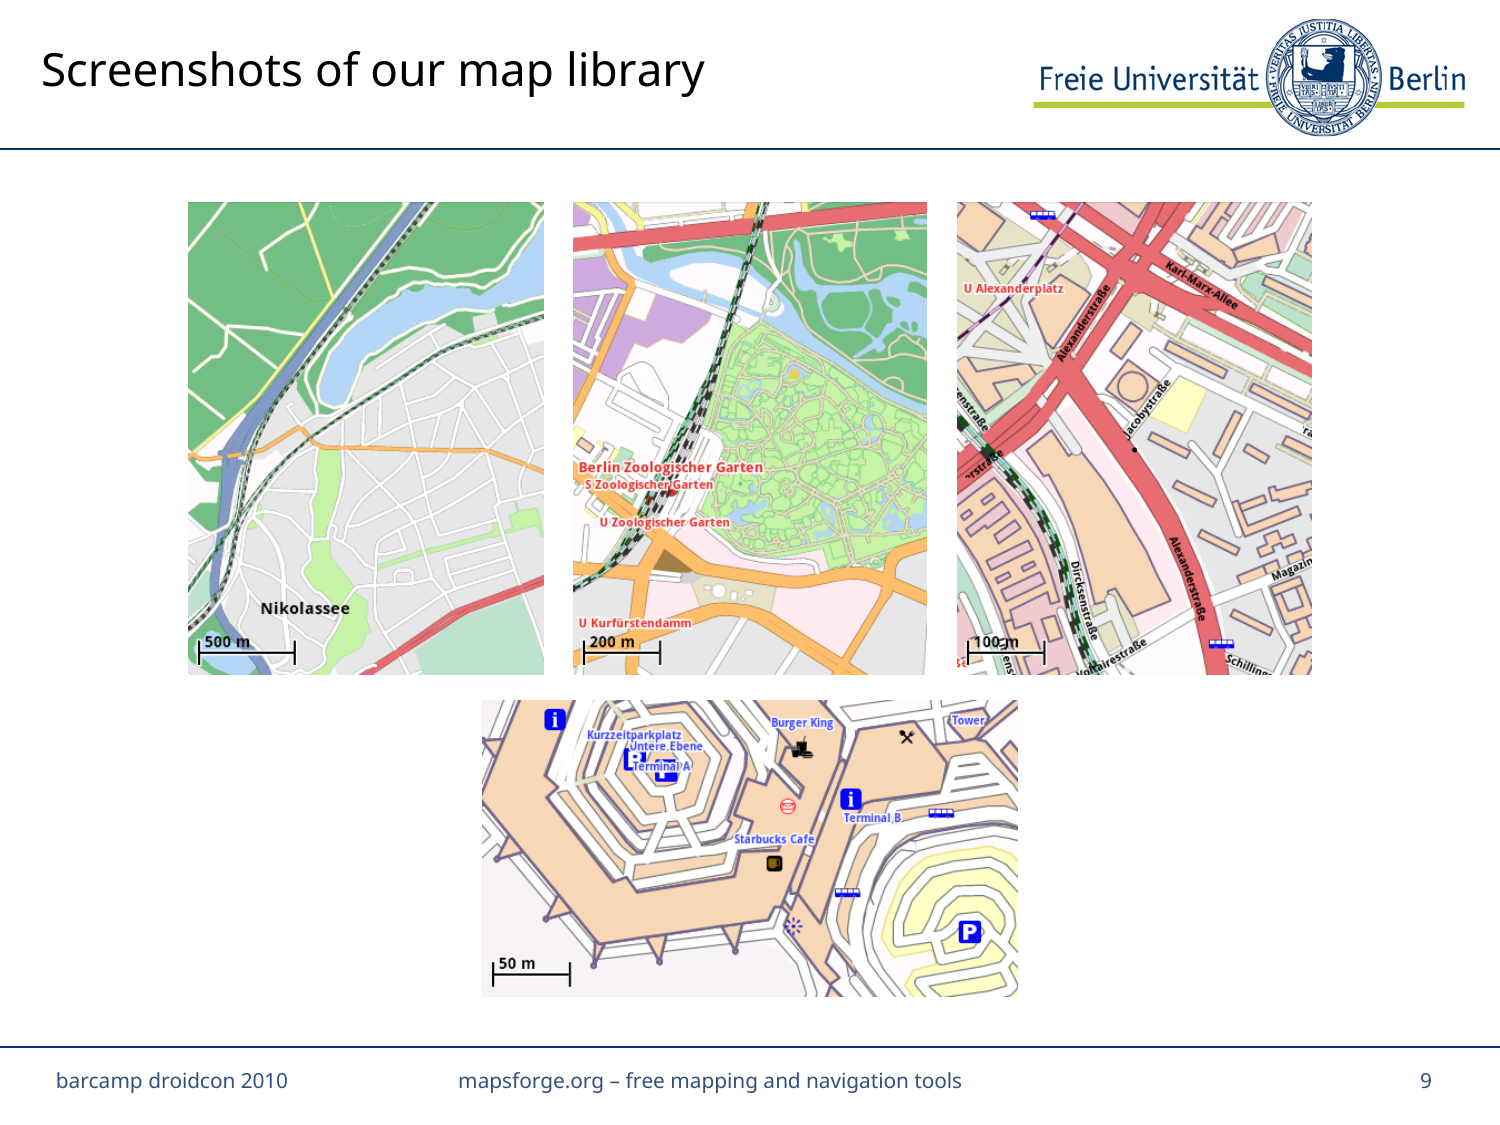

# Screenshots of our map library
.
barcamp droidcon 2010 mapsforge.org – free mapping and navigation tools
9